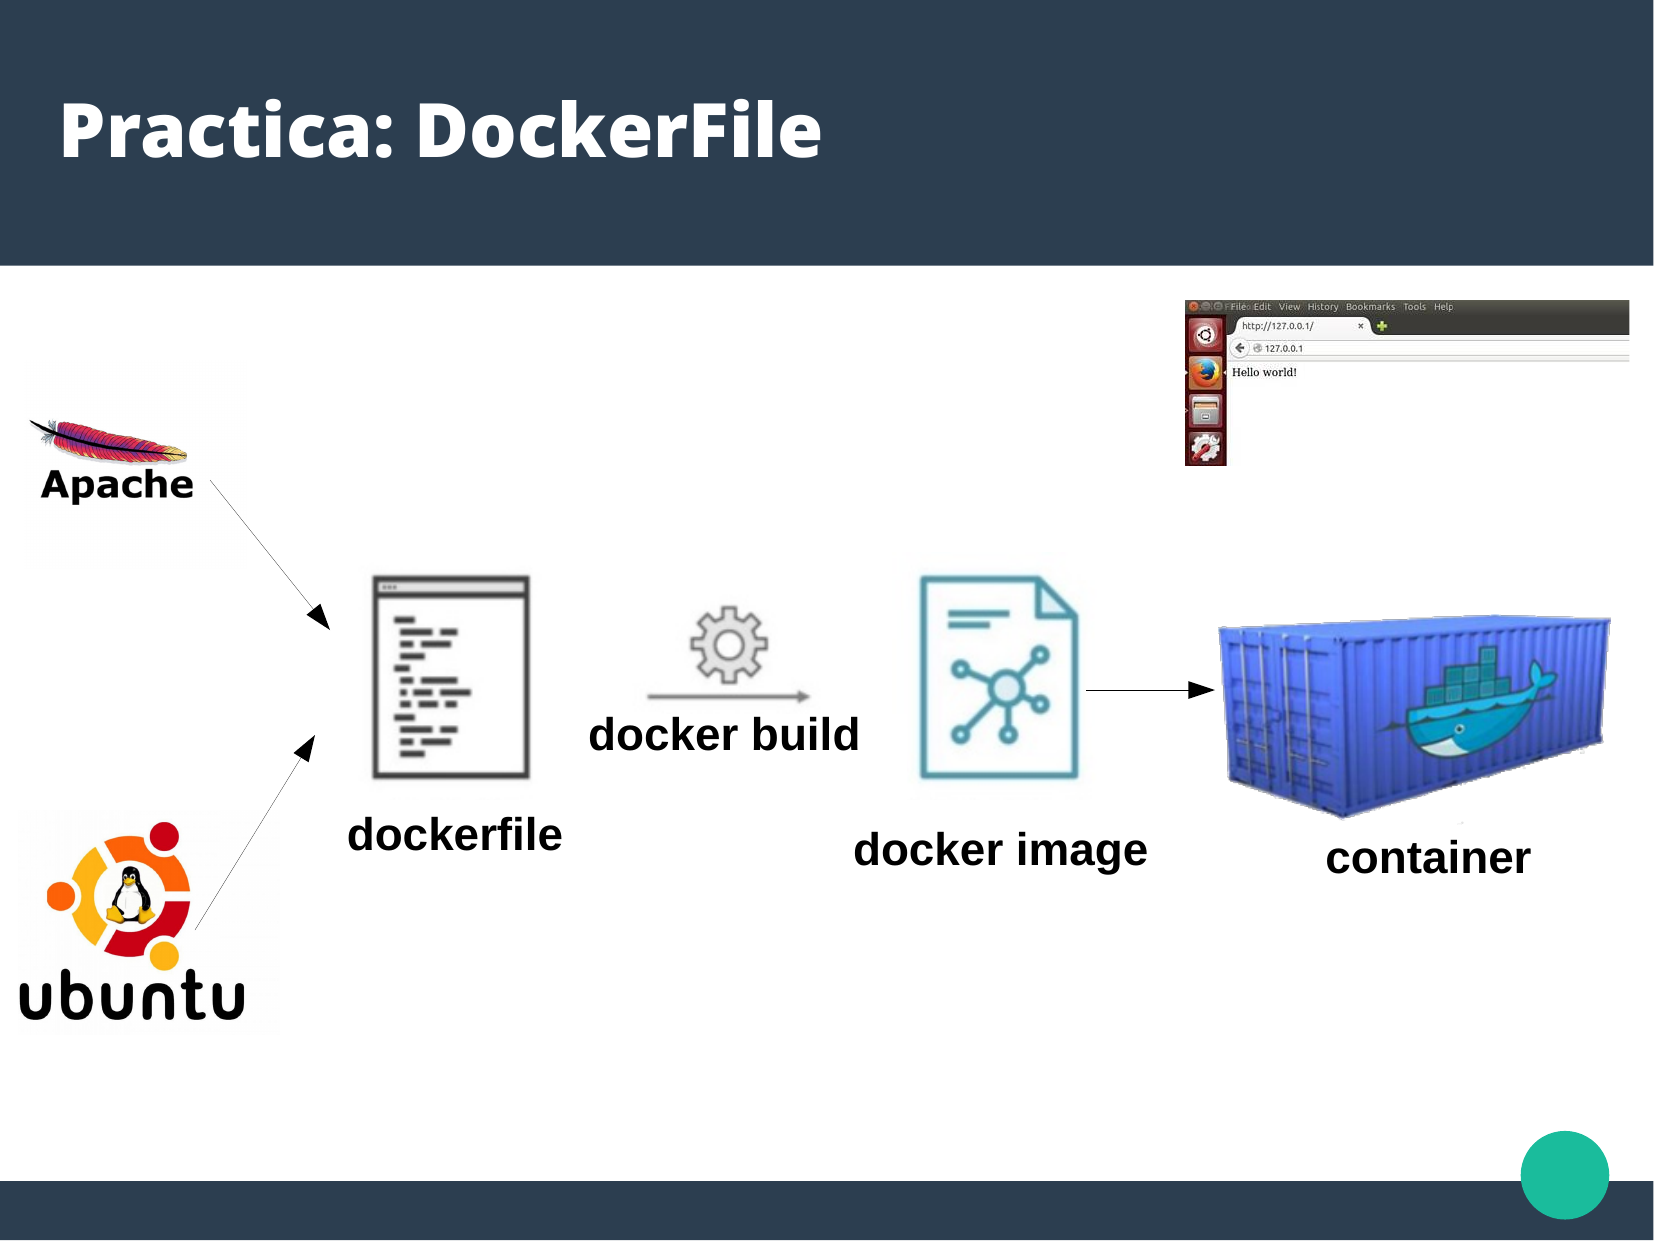

# Practica: DockerFile
docker build
dockerfile
docker image
container